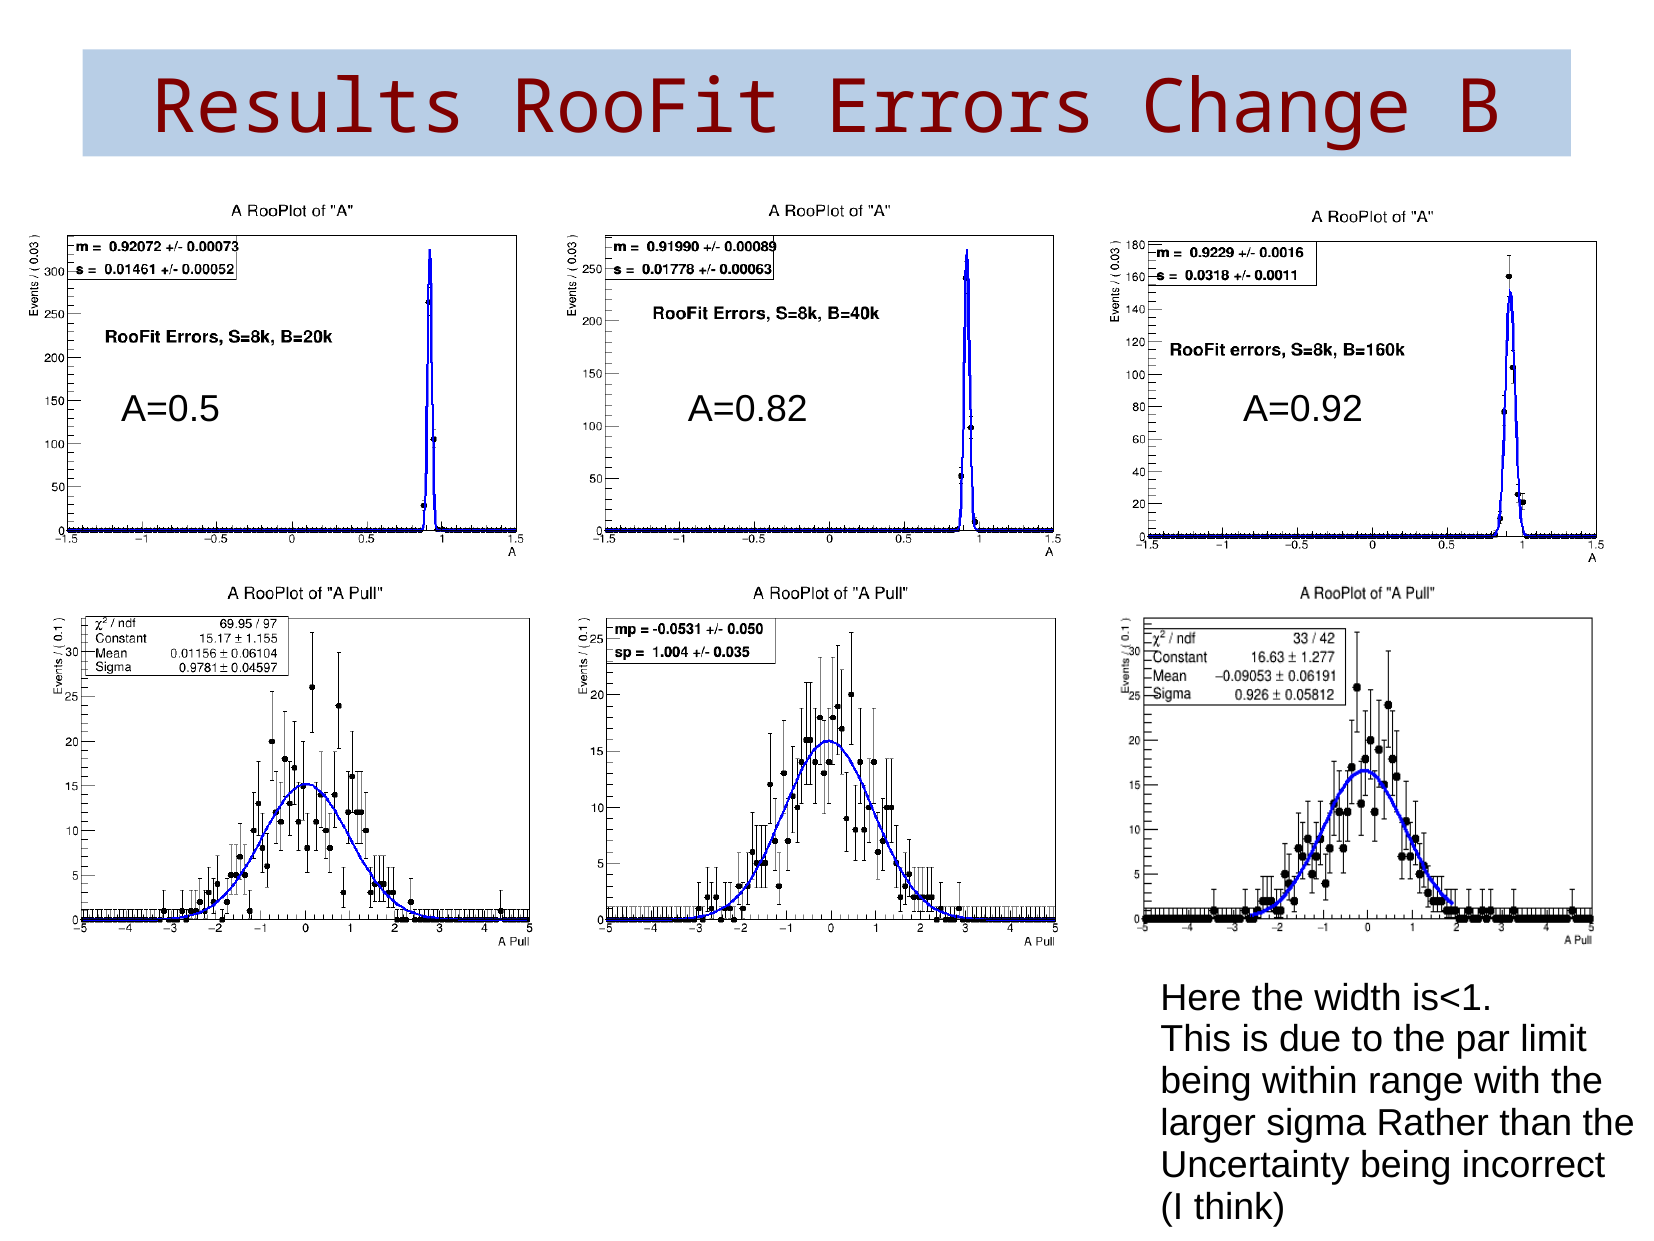

# Results RooFit Errors Change B
A=0.5
A=0.82
A=0.92
Here the width is<1.
This is due to the par limit being within range with the larger sigma Rather than the
Uncertainty being incorrect
(I think)